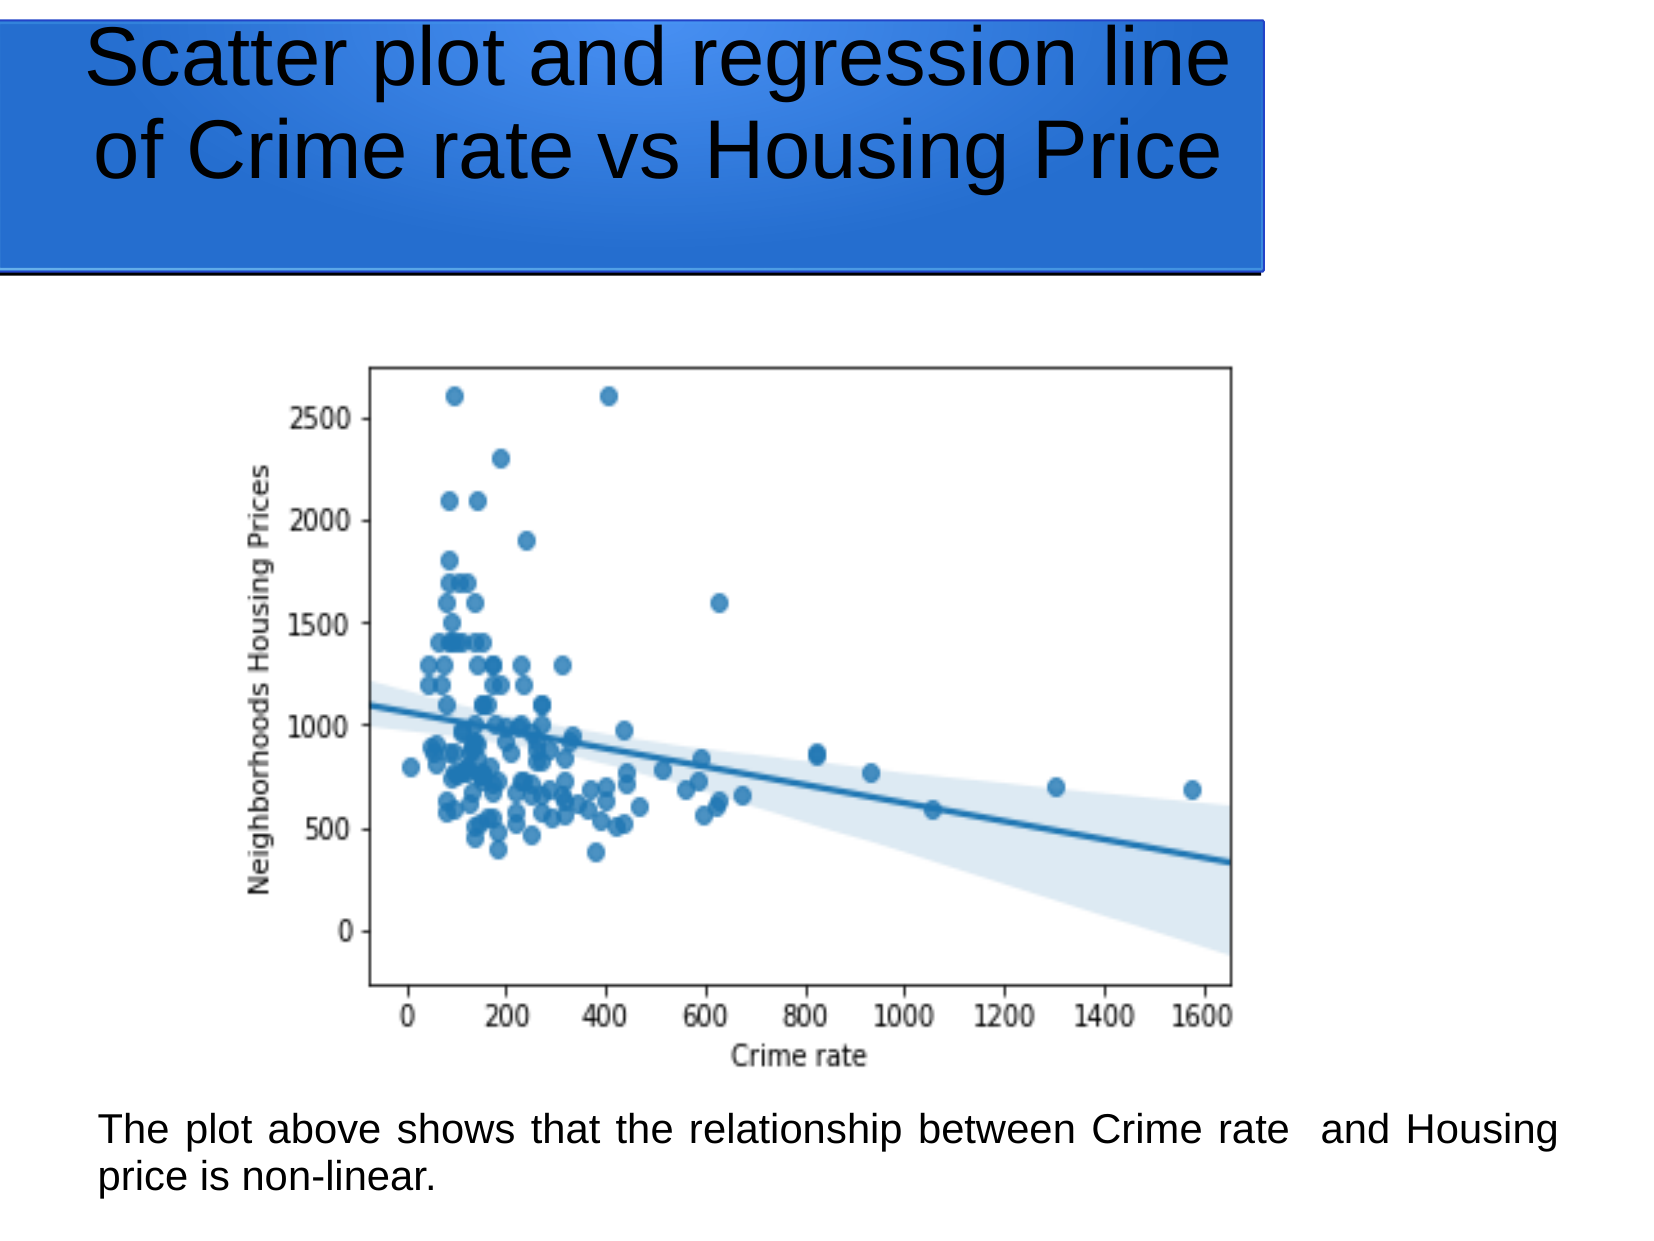

# Scatter plot and regression line of Crime rate vs Housing Price
The plot above shows that the relationship between Crime rate and Housing price is non-linear.